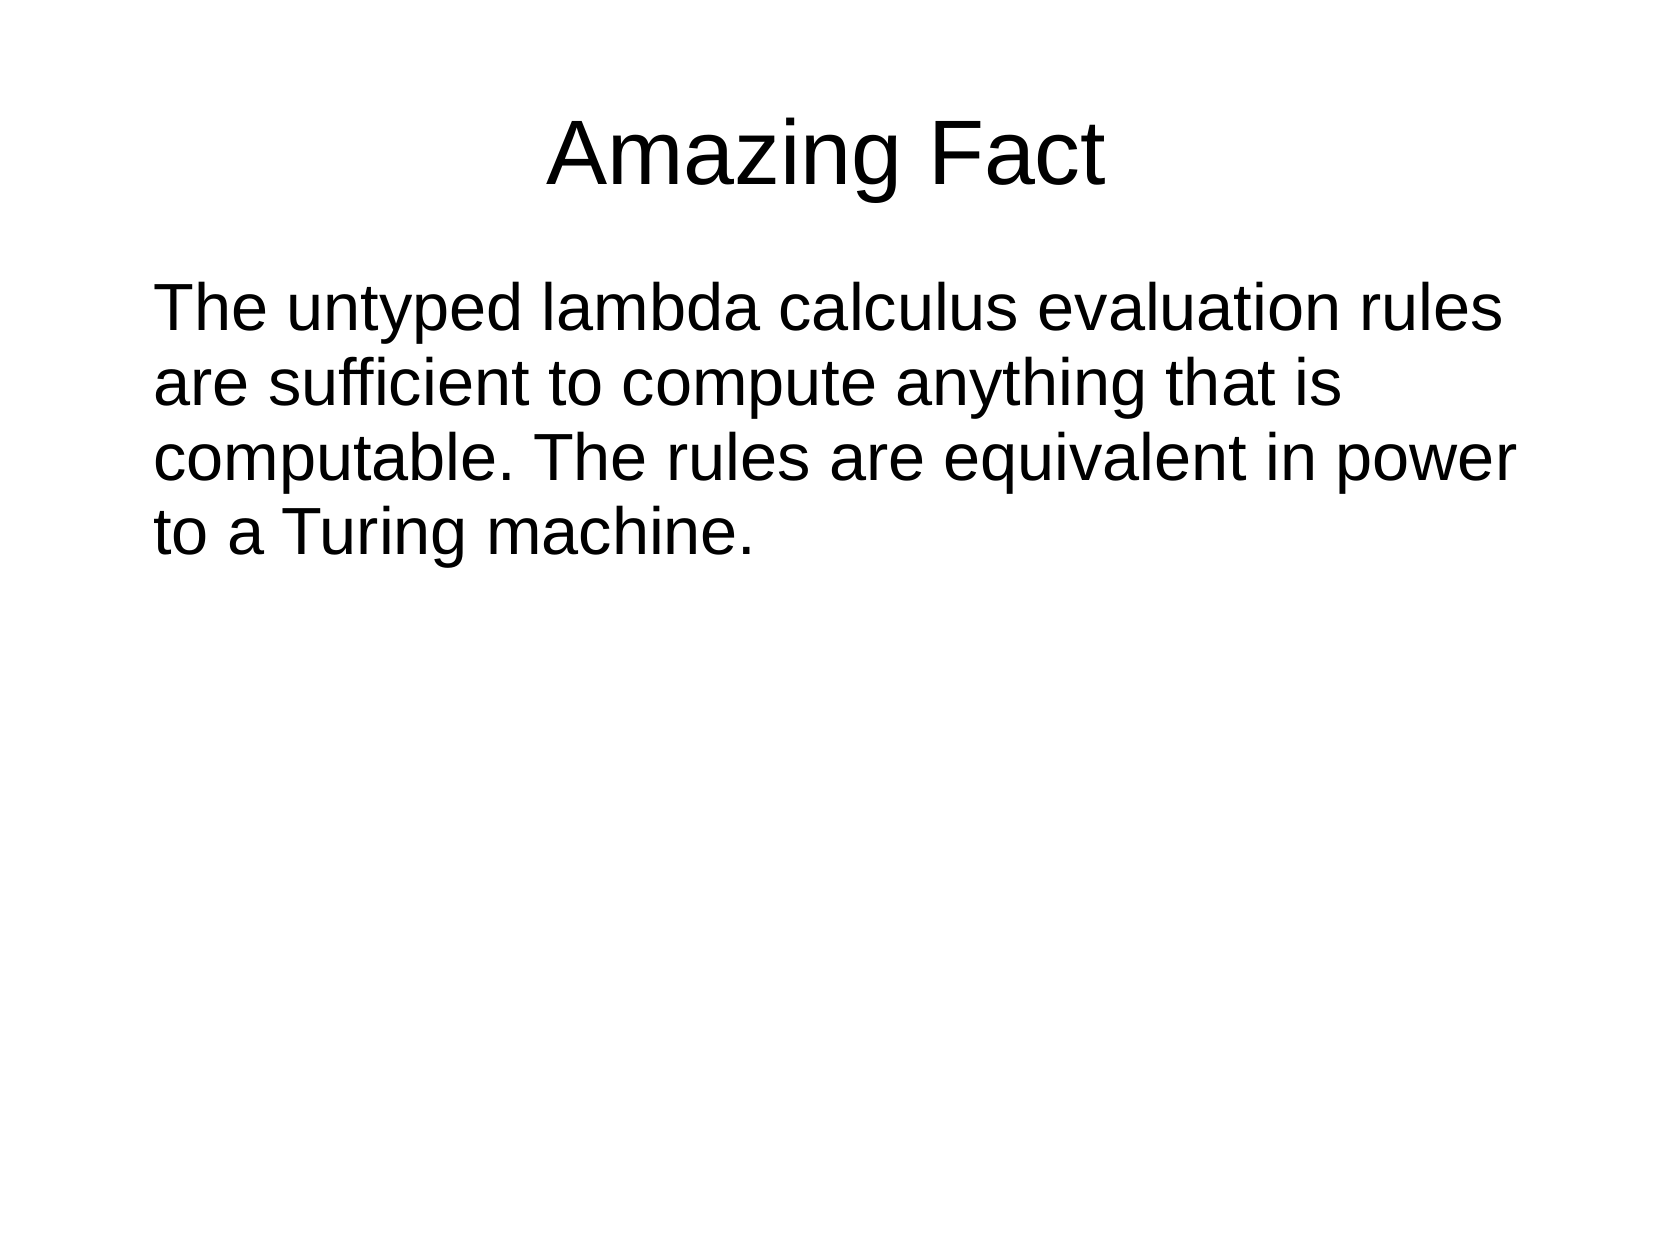

# Amazing Fact
The untyped lambda calculus evaluation rules are sufficient to compute anything that is computable. The rules are equivalent in power to a Turing machine.